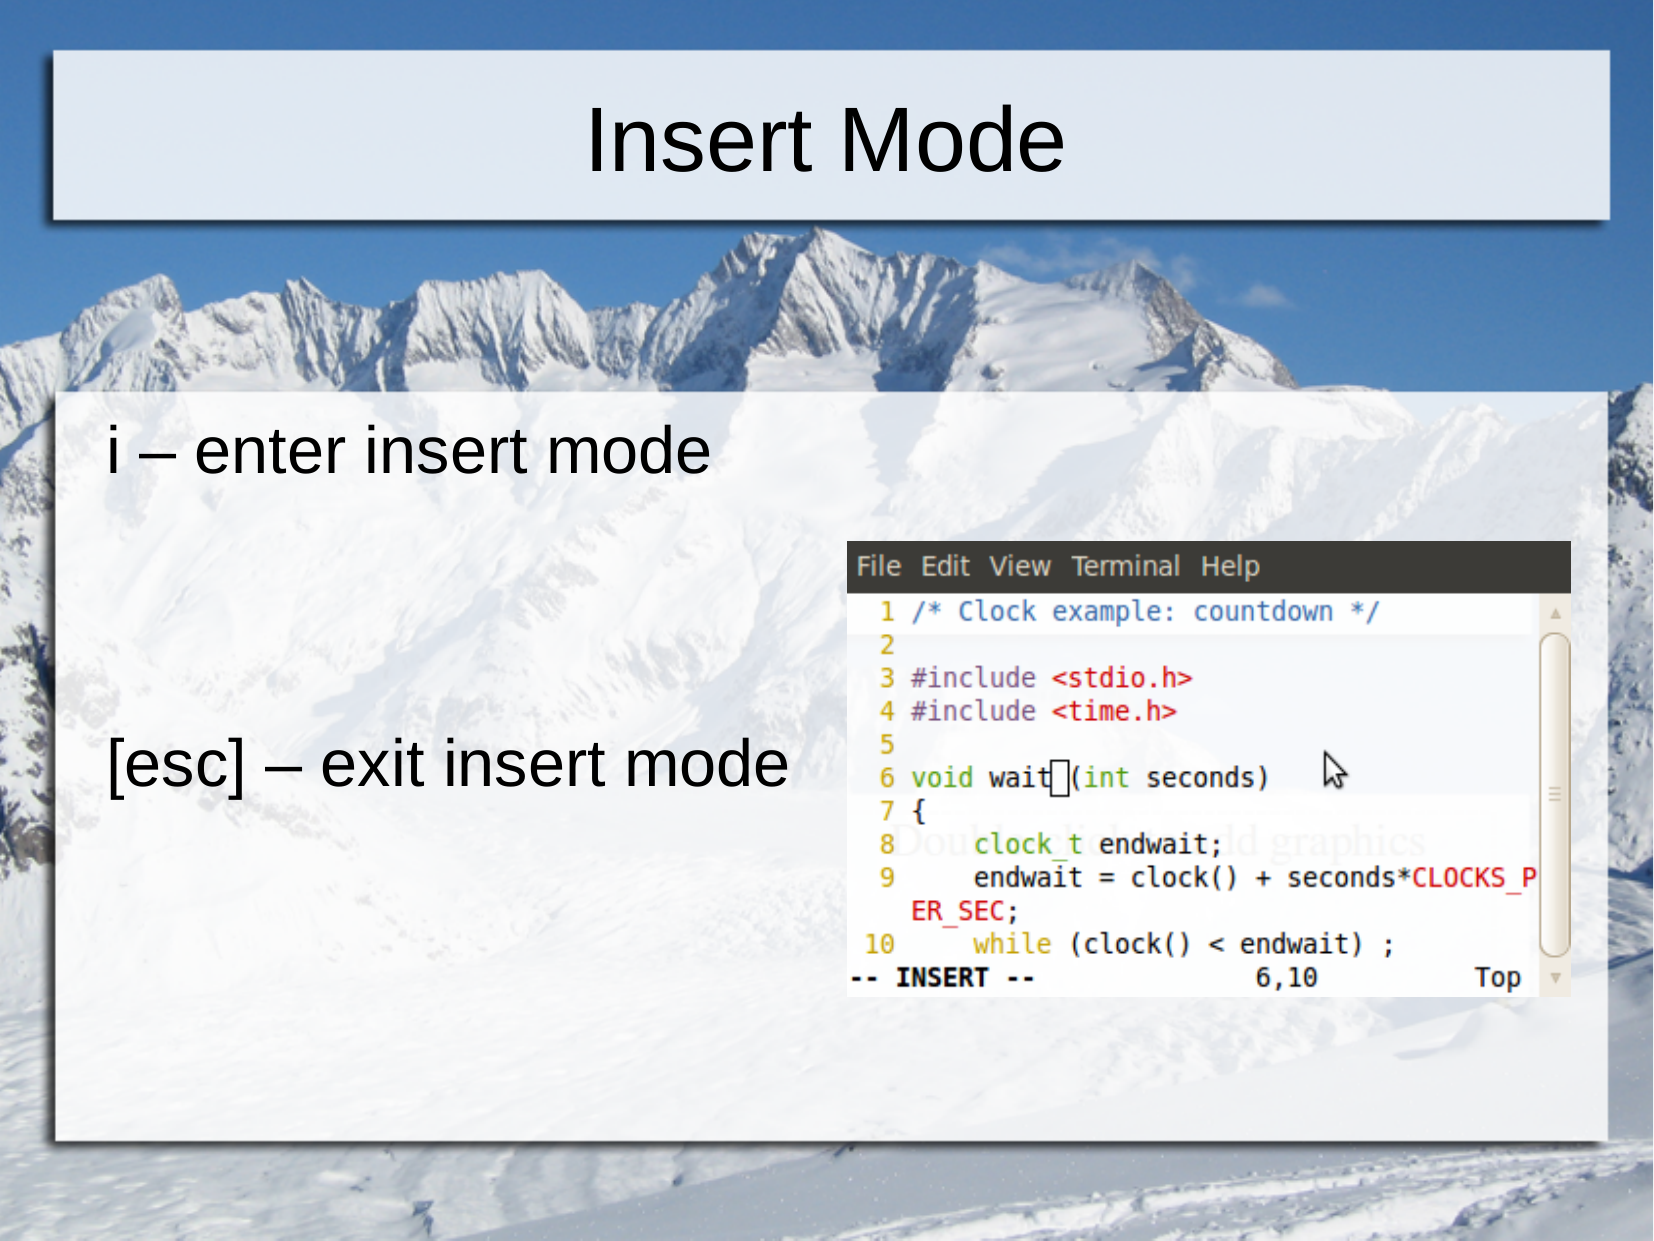

# Insert Mode
i – enter insert mode
[esc] – exit insert mode